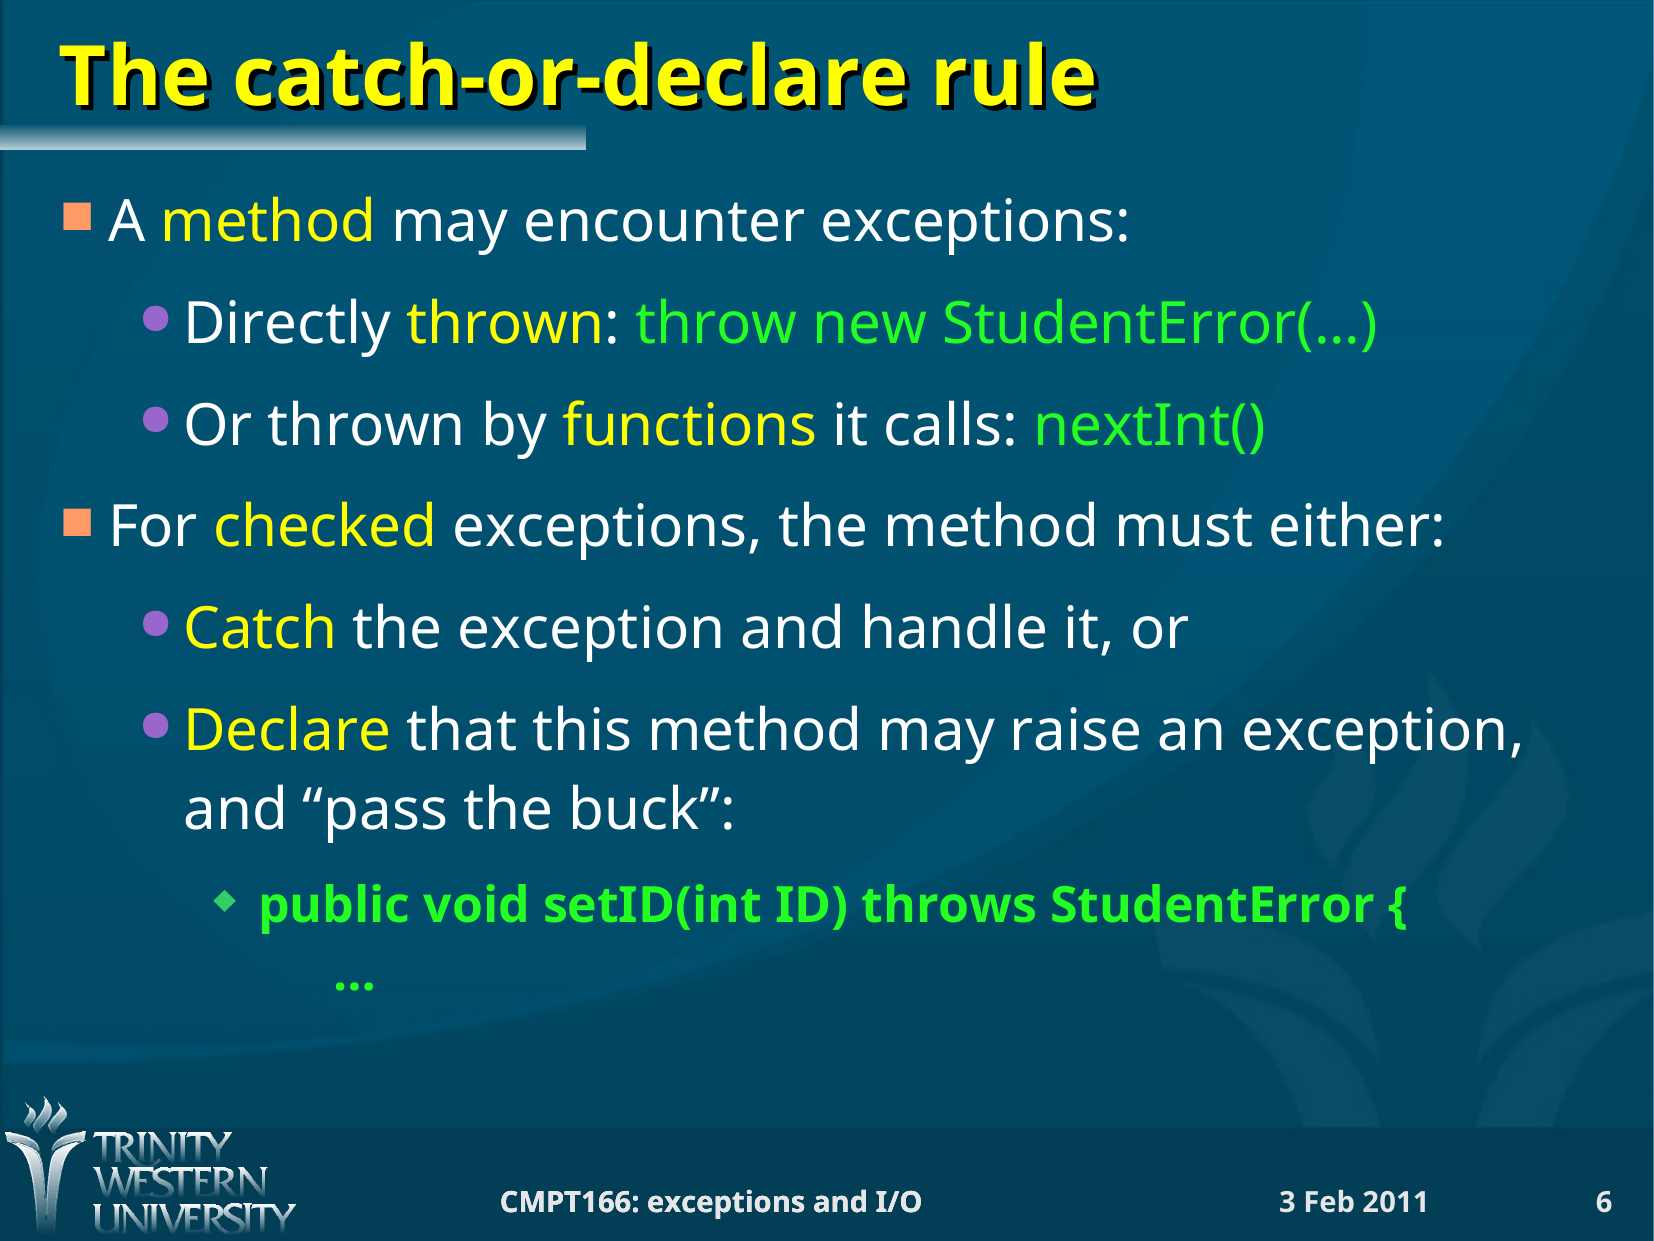

# The catch-or-declare rule
A method may encounter exceptions:
Directly thrown: throw new StudentError(...)
Or thrown by functions it calls: nextInt()
For checked exceptions, the method must either:
Catch the exception and handle it, or
Declare that this method may raise an exception, and “pass the buck”:
public void setID(int ID) throws StudentError {
	…
CMPT166: exceptions and I/O
3 Feb 2011
6